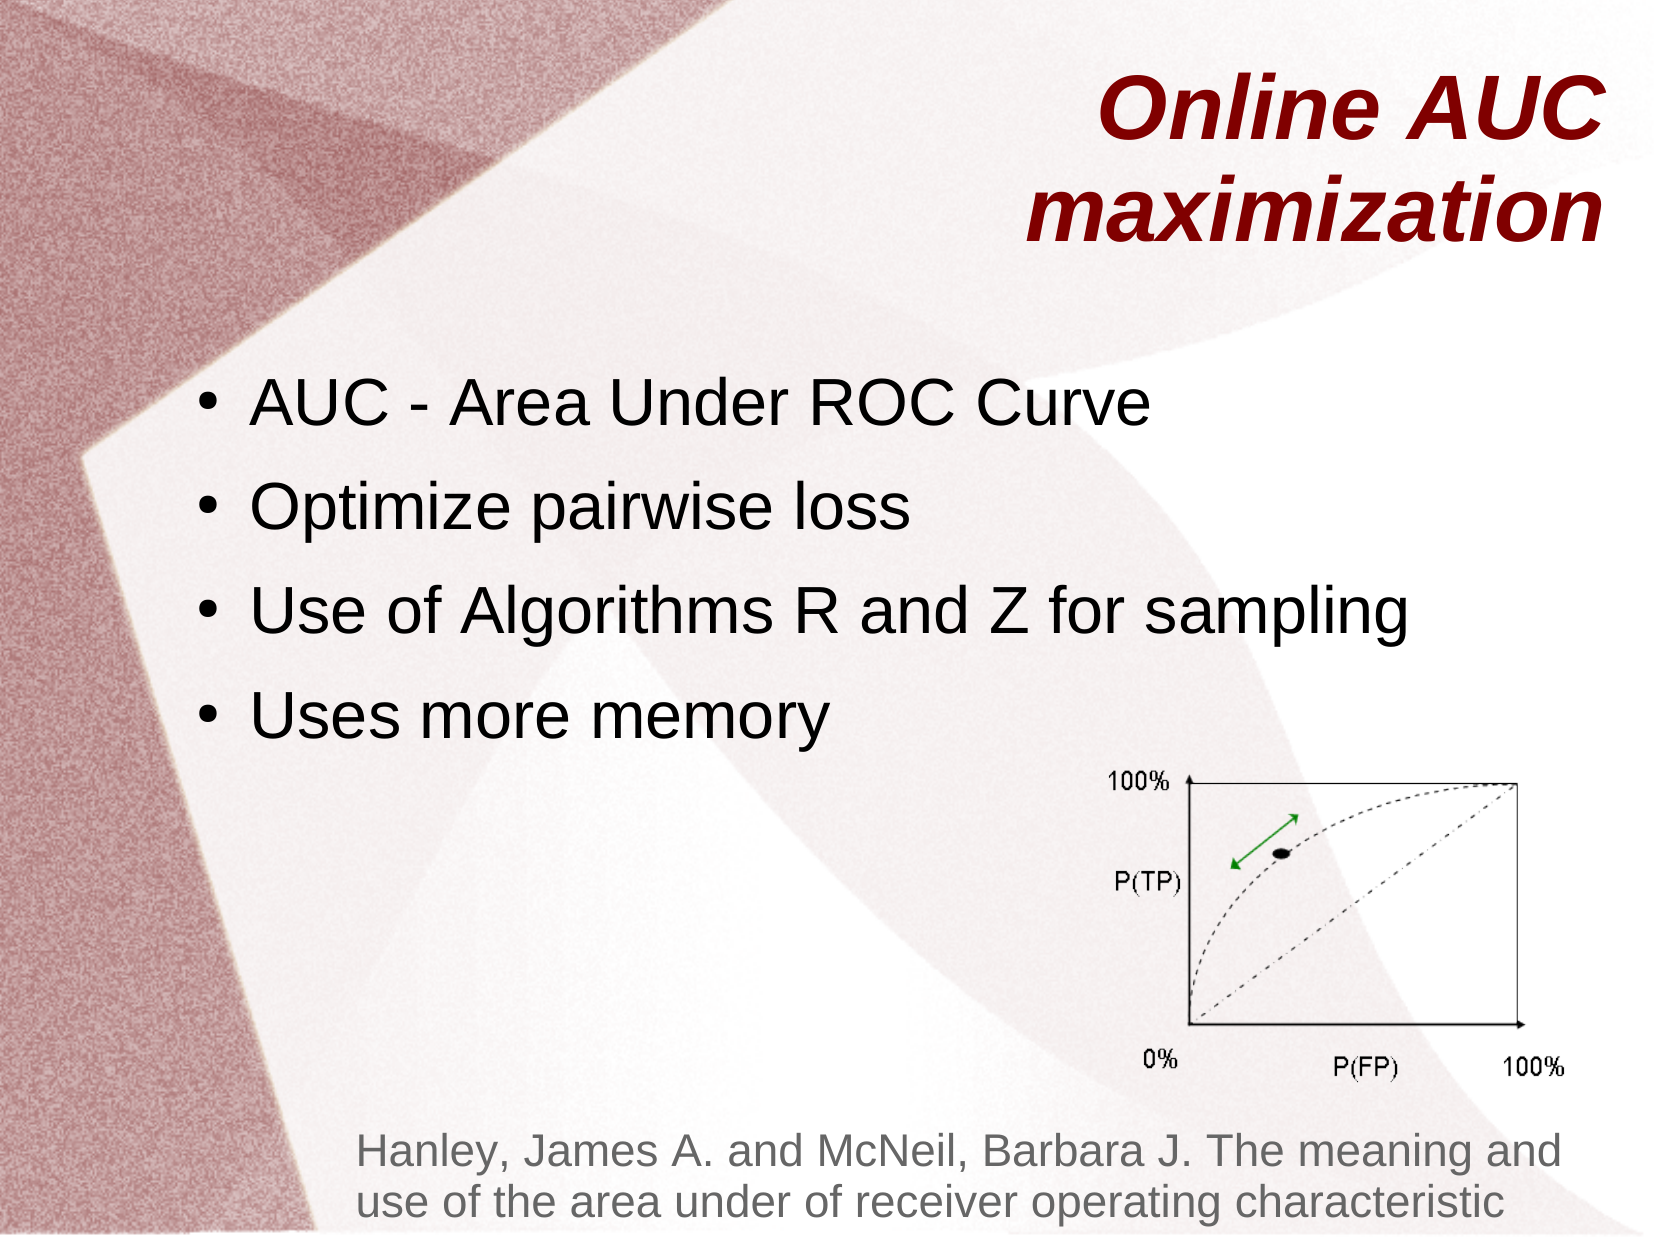

# Online AUC maximization
AUC - Area Under ROC Curve
Optimize pairwise loss
Use of Algorithms R and Z for sampling
Uses more memory
Hanley, James A. and McNeil, Barbara J. The meaning and
use of the area under of receiver operating characteristic